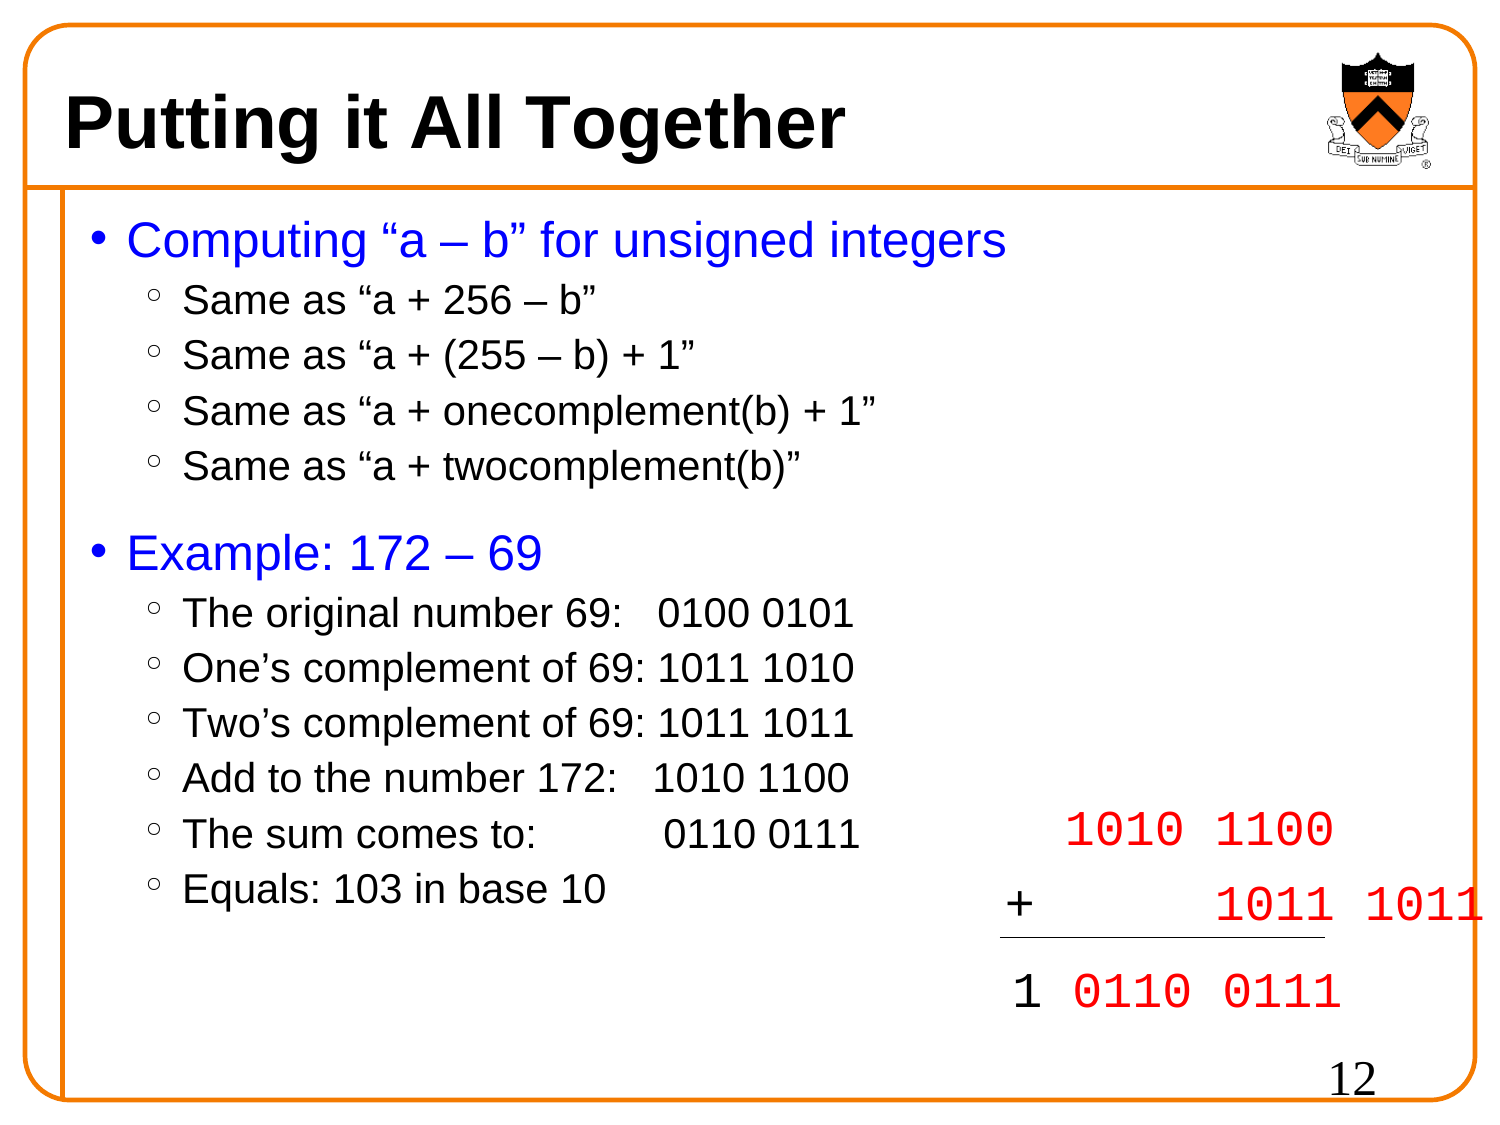

# Putting it All Together
Computing “a – b” for unsigned integers
Same as “a + 256 – b”
Same as “a + (255 – b) + 1”
Same as “a + onecomplement(b) + 1”
Same as “a + twocomplement(b)”
Example: 172 – 69
The original number 69: 0100 0101
One’s complement of 69: 1011 1010
Two’s complement of 69: 1011 1011
Add to the number 172: 1010 1100
The sum comes to: 0110 0111
Equals: 103 in base 10
	 	1010 1100
	 + 	1011 1011
 1 0110 0111
12